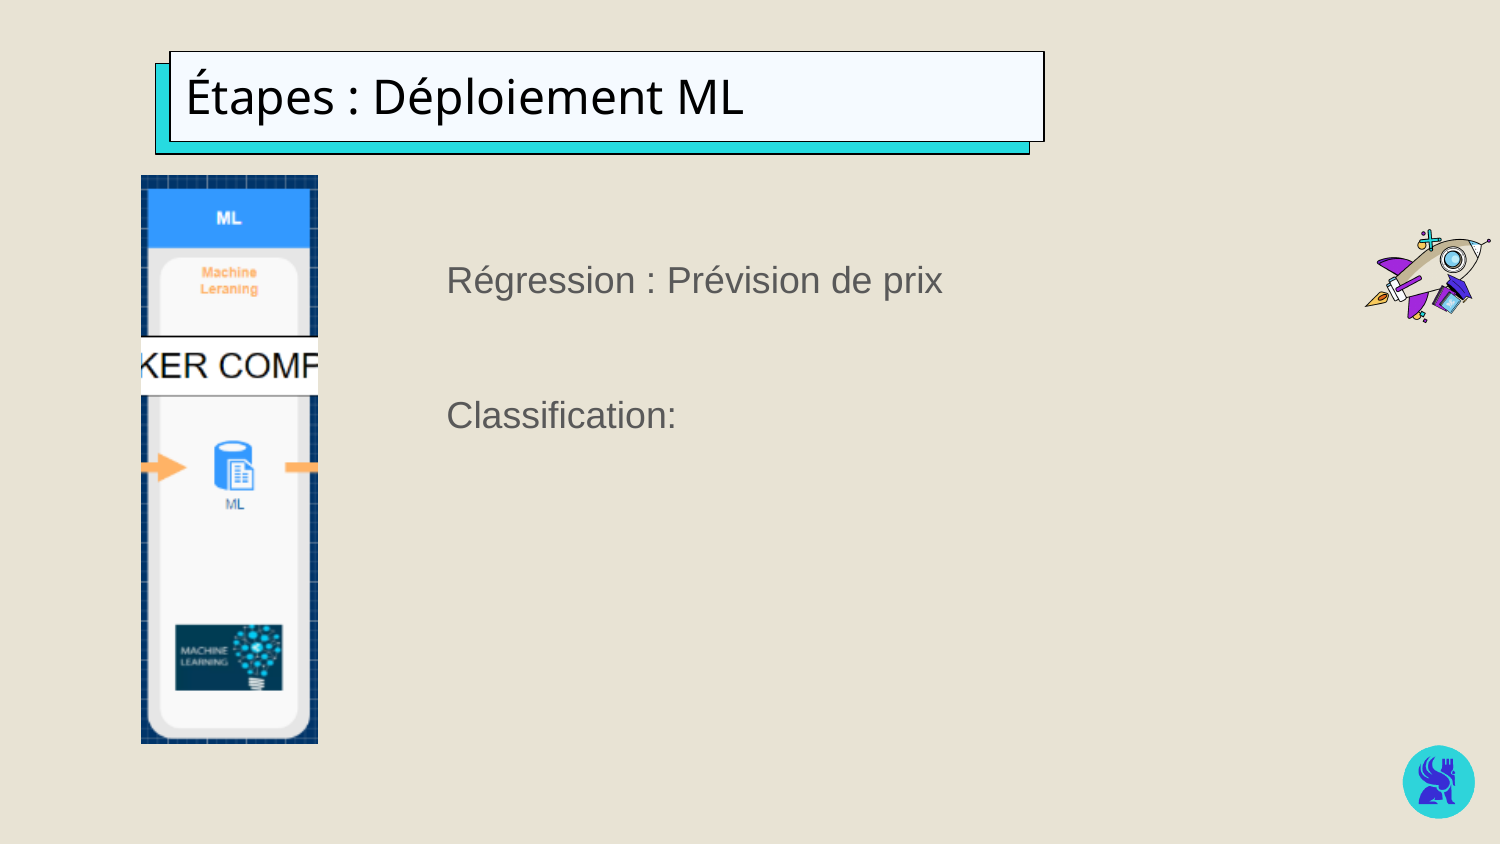

# Étapes : Déploiement ML
Régression : Prévision de prix
Classification: